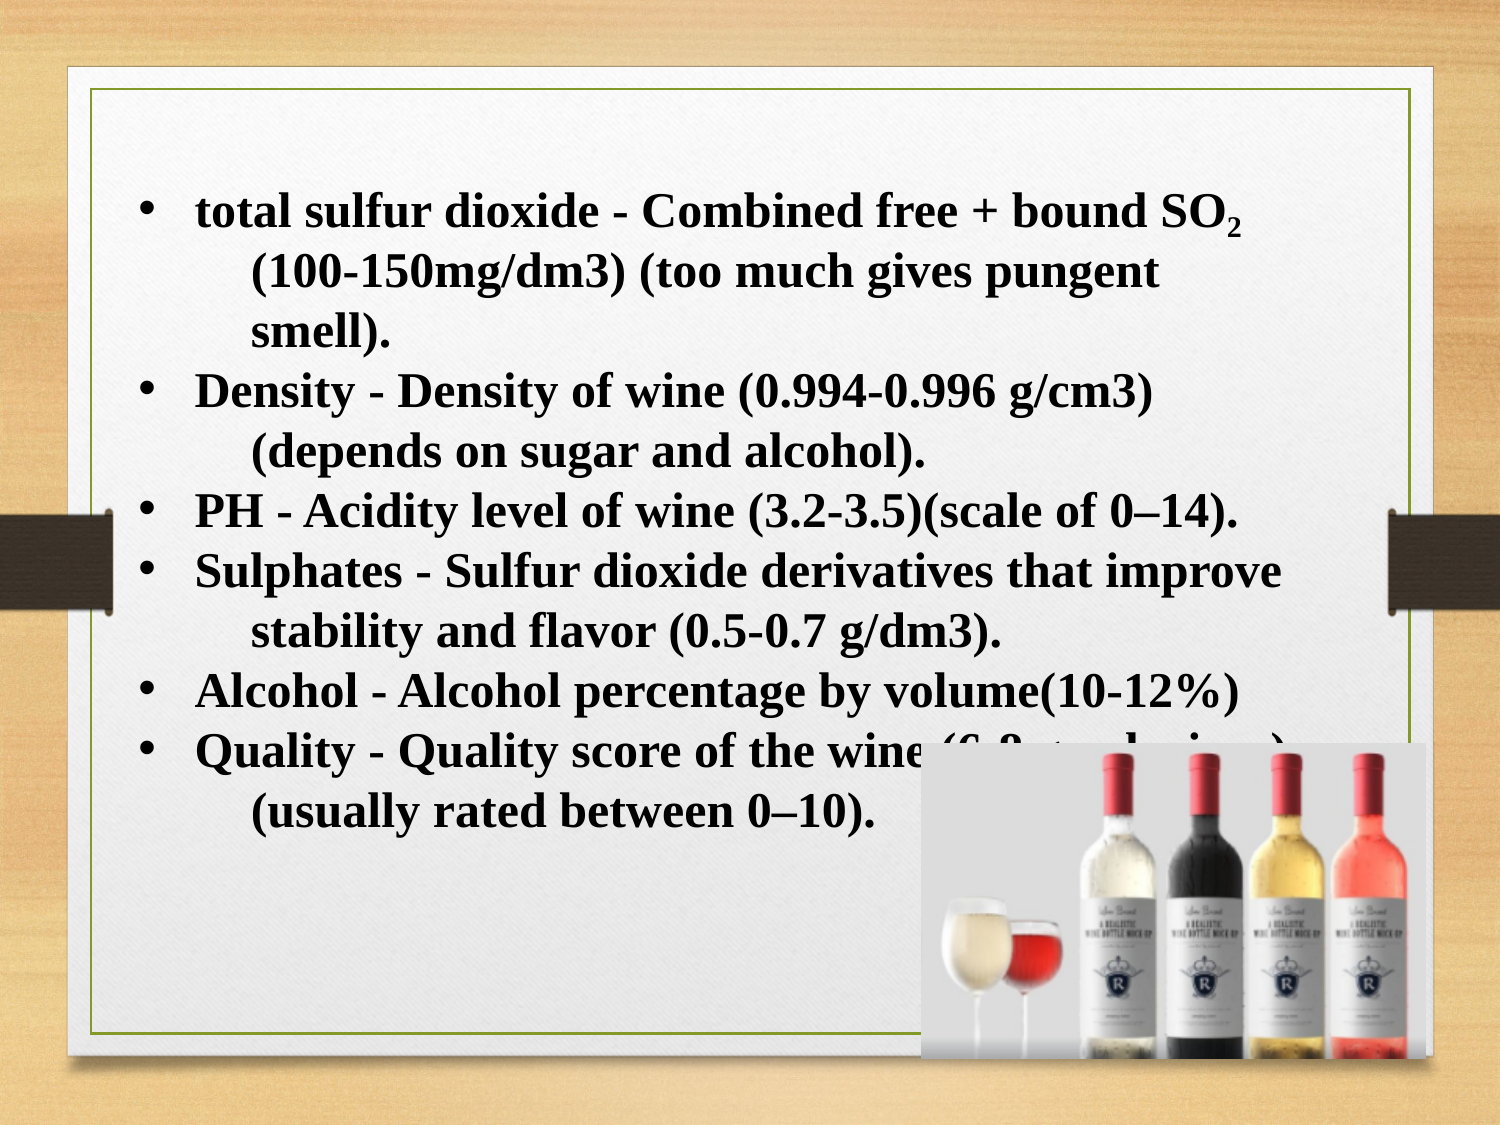

total sulfur dioxide - Combined free + bound SO₂ (100-150mg/dm3) (too much gives pungent smell).
Density - Density of wine (0.994-0.996 g/cm3)(depends on sugar and alcohol).
PH - Acidity level of wine (3.2-3.5)(scale of 0–14).
Sulphates - Sulfur dioxide derivatives that improve stability and flavor (0.5-0.7 g/dm3).
Alcohol - Alcohol percentage by volume(10-12%)
Quality - Quality score of the wine (6-8 good wines)(usually rated between 0–10).